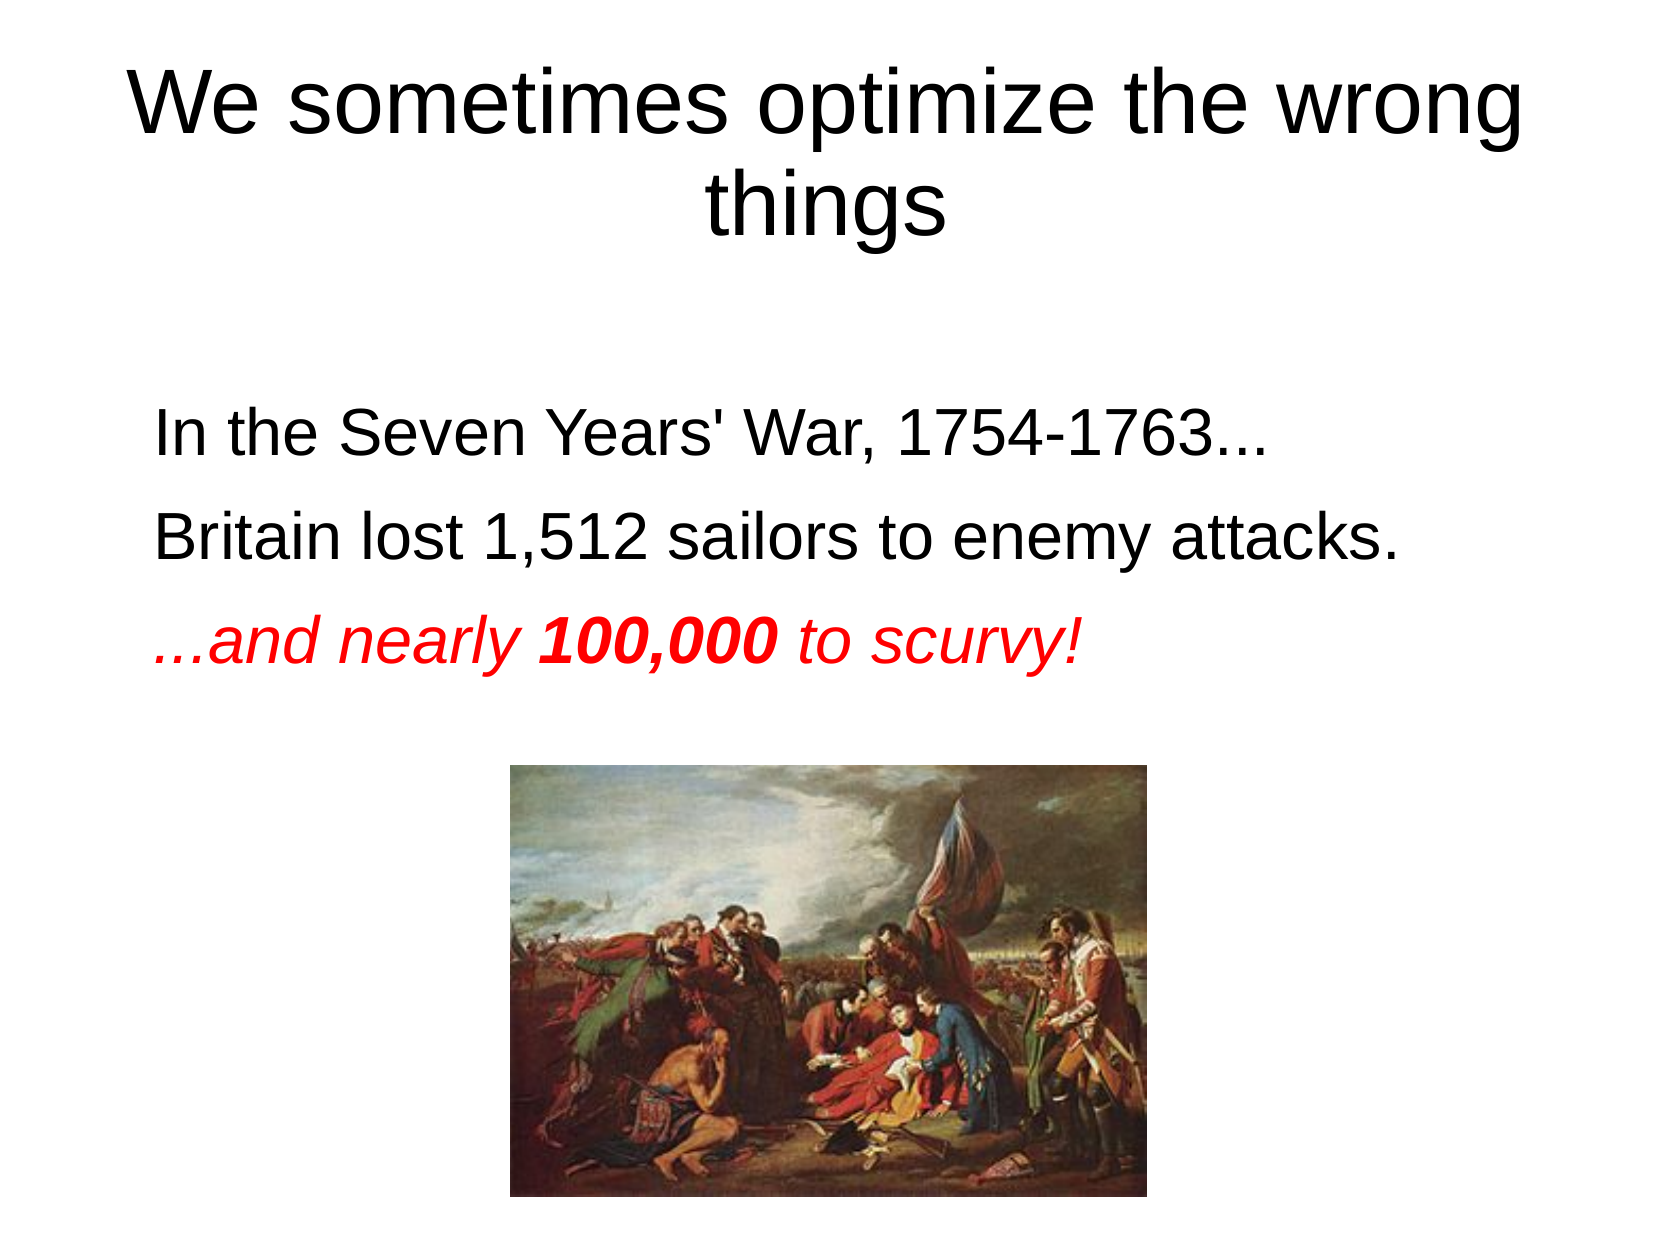

# We sometimes optimize the wrong things
In the Seven Years' War, 1754-1763...
Britain lost 1,512 sailors to enemy attacks.
...and nearly 100,000 to scurvy!